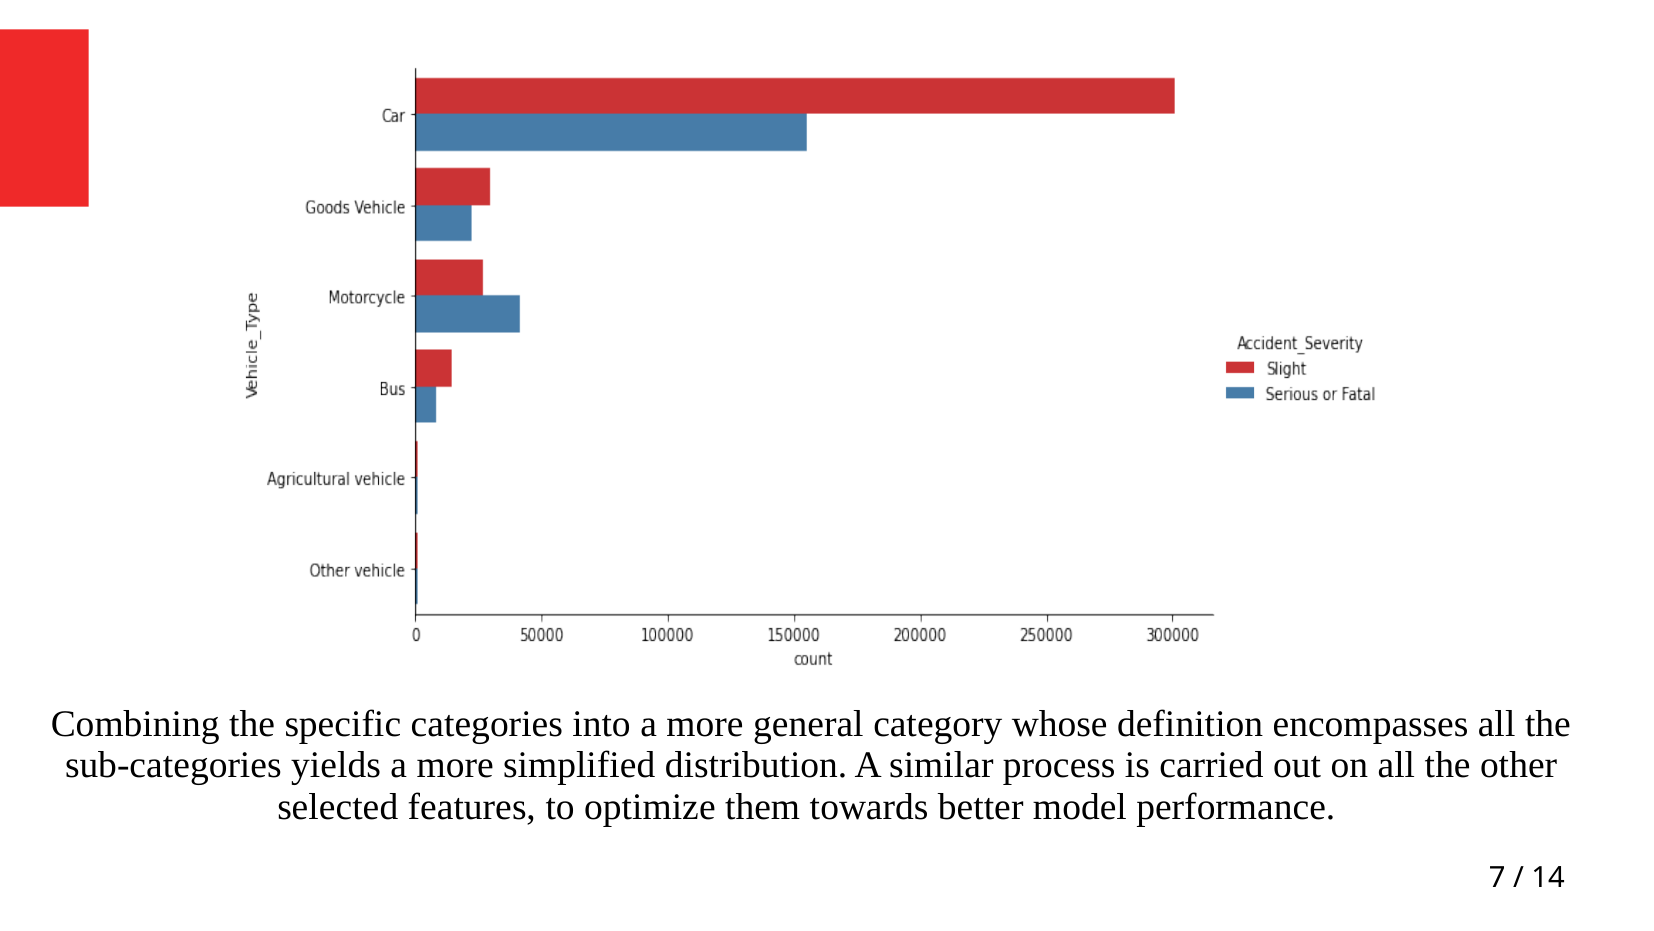

# Combining the specific categories into a more general category whose definition encompasses all the sub-categories yields a more simplified distribution. A similar process is carried out on all the other selected features, to optimize them towards better model performance.
7